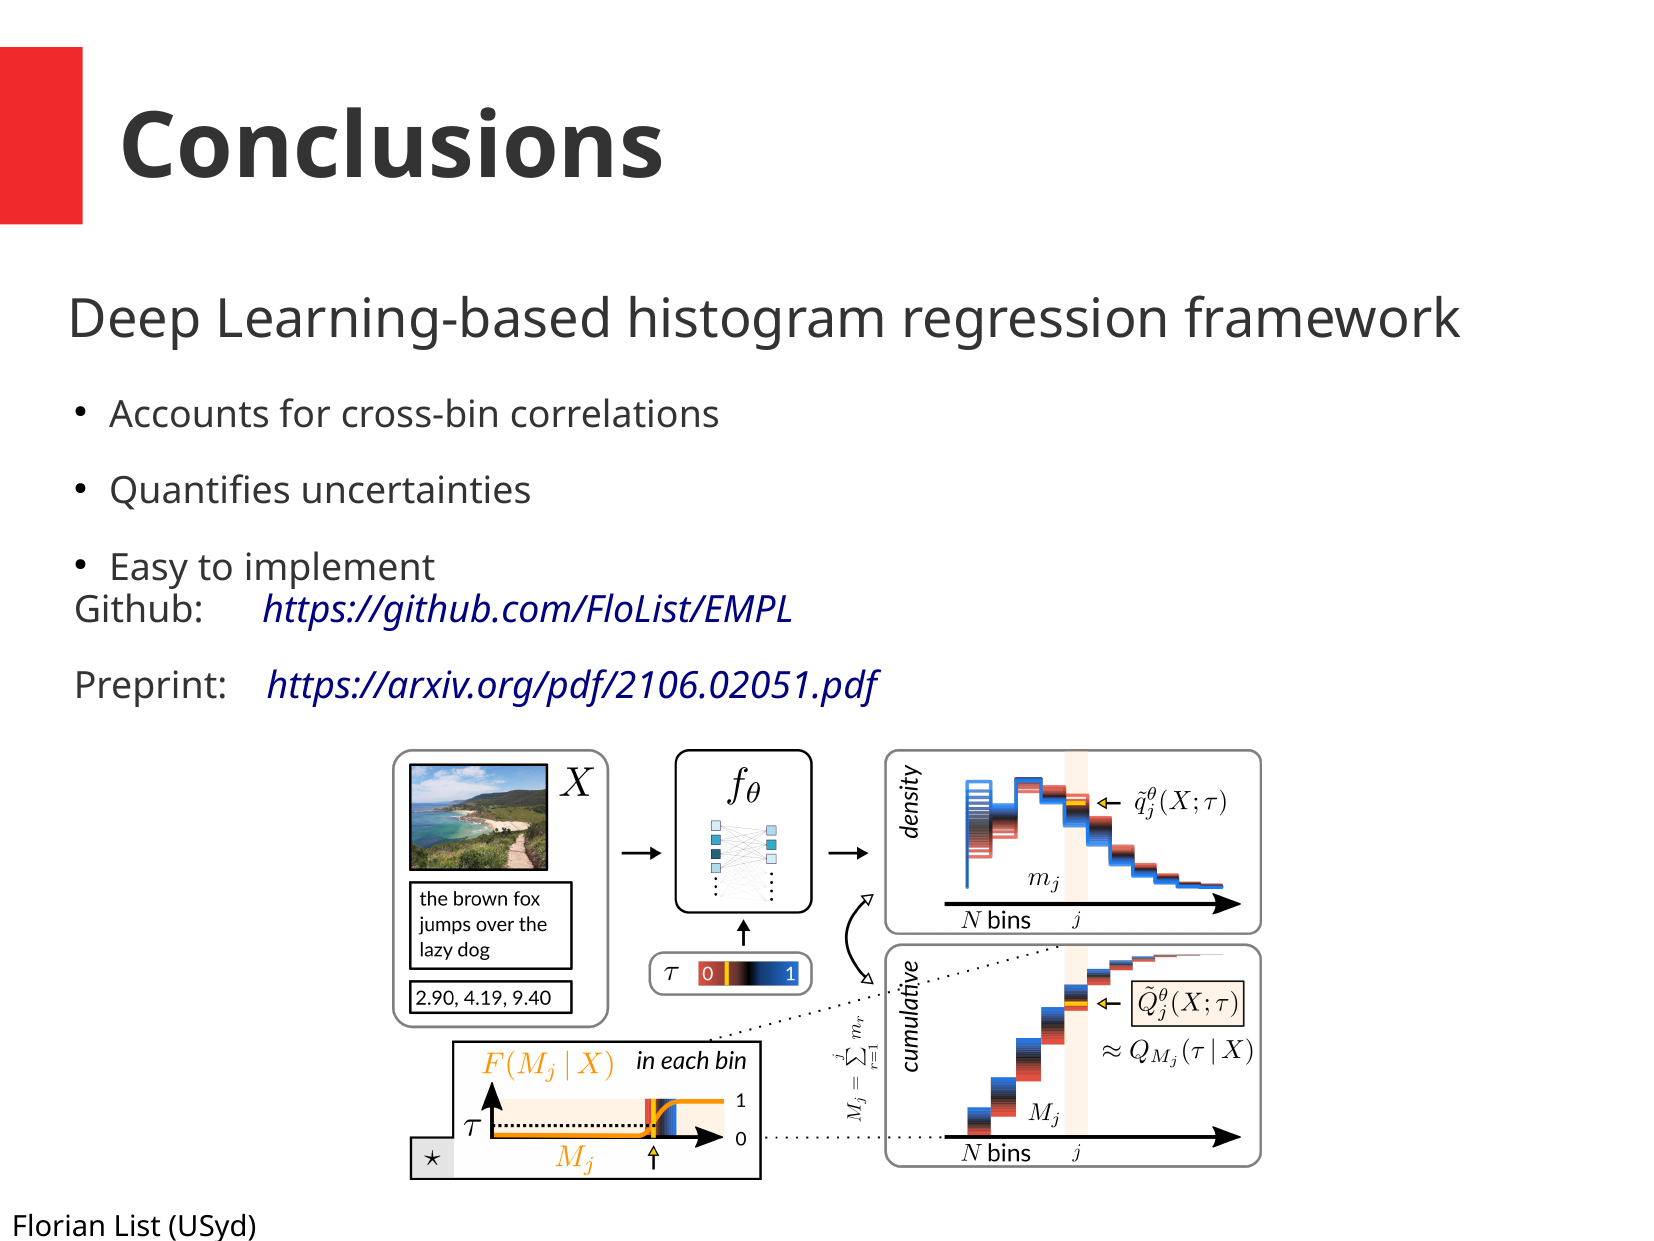

# Conclusions
Deep Learning-based histogram regression framework
Accounts for cross-bin correlations
Quantifies uncertainties
Easy to implement
Github: https://github.com/FloList/EMPL
Preprint: https://arxiv.org/pdf/2106.02051.pdf